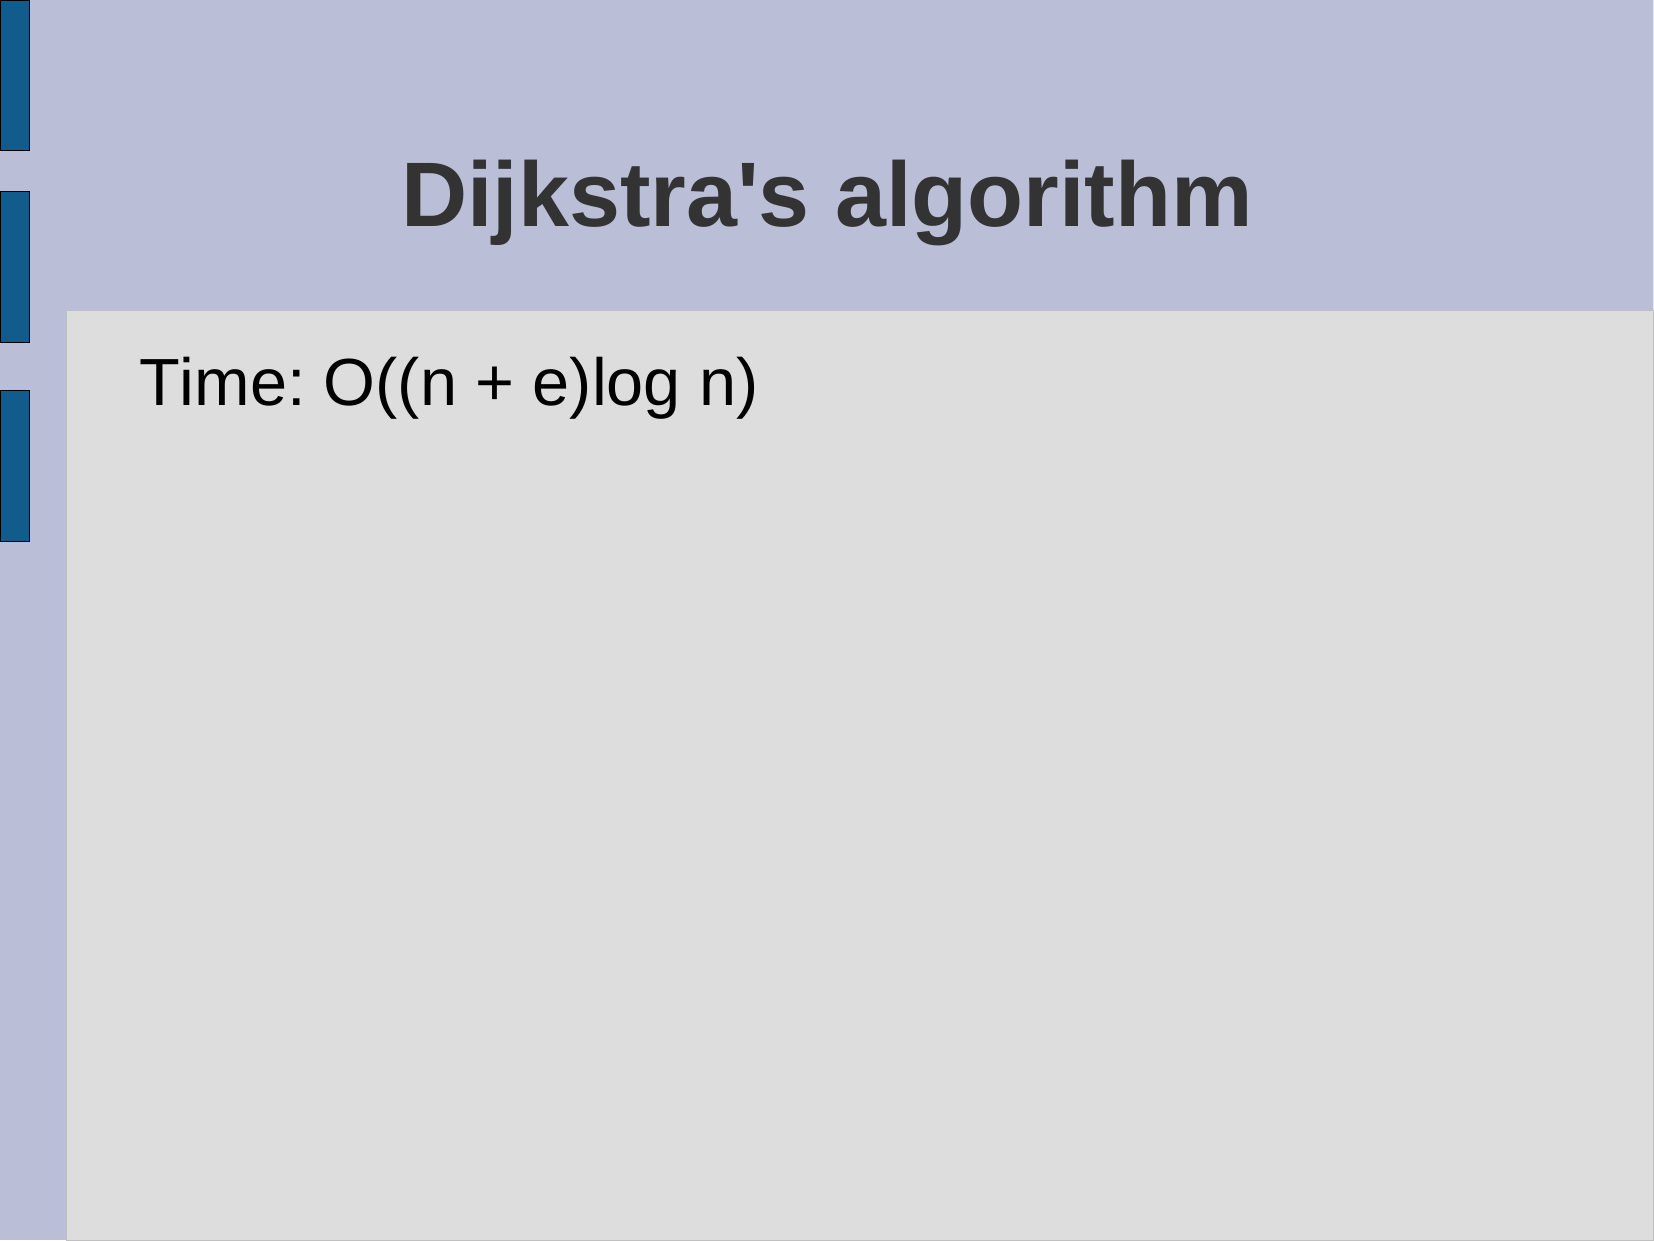

# Dijkstra's algorithm
Time: O((n + e)log n)